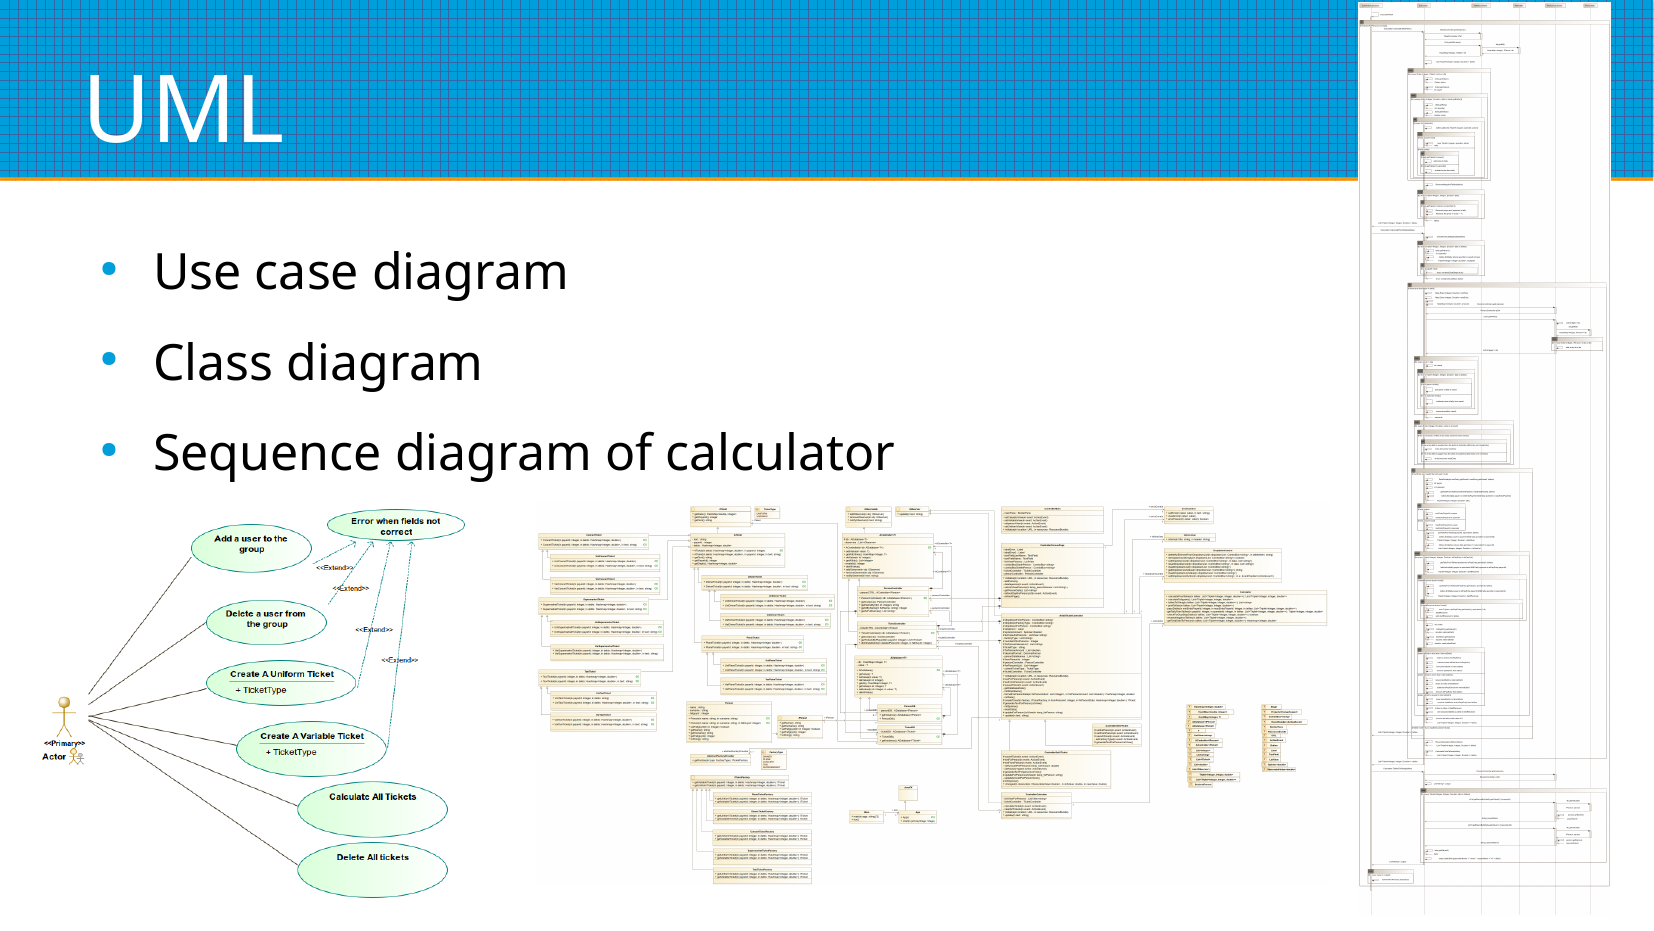

# UML
Use case diagram
Class diagram
Sequence diagram of calculator